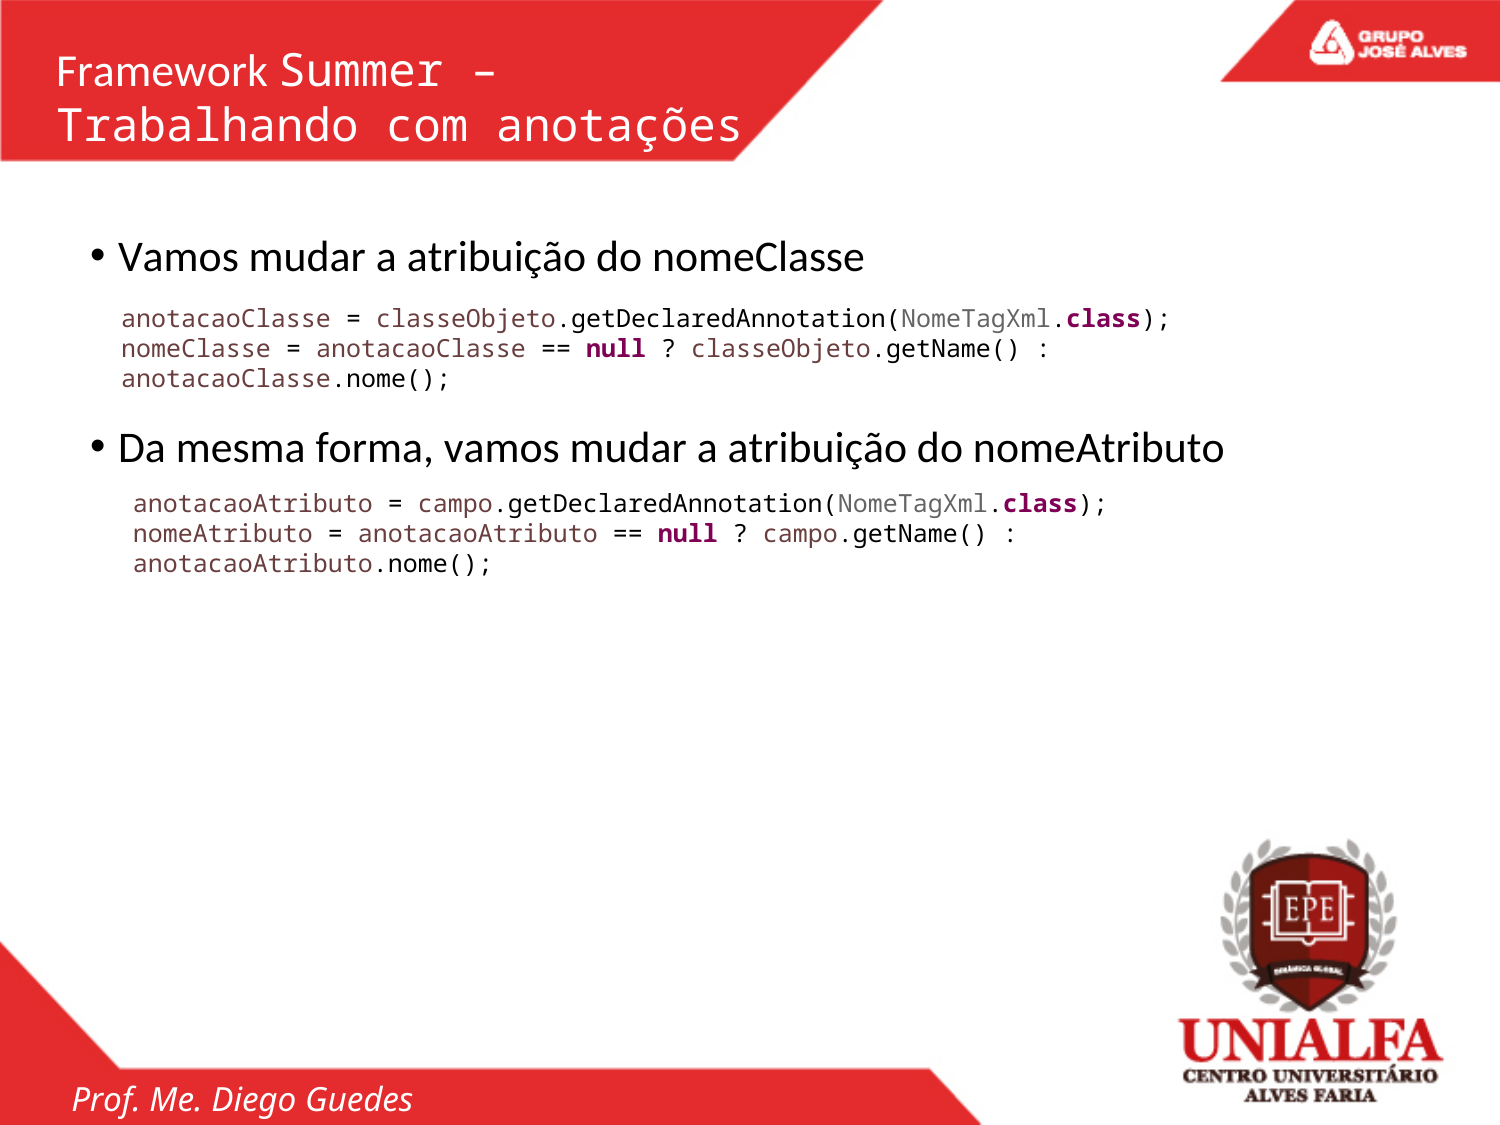

Framework Summer – Trabalhando com anotações
# Vamos mudar a atribuição do nomeClasse
Da mesma forma, vamos mudar a atribuição do nomeAtributo
anotacaoClasse = classeObjeto.getDeclaredAnnotation(NomeTagXml.class);
nomeClasse = anotacaoClasse == null ? classeObjeto.getName() : anotacaoClasse.nome();
anotacaoAtributo = campo.getDeclaredAnnotation(NomeTagXml.class);
nomeAtributo = anotacaoAtributo == null ? campo.getName() : anotacaoAtributo.nome();
Prof. Me. Diego Guedes